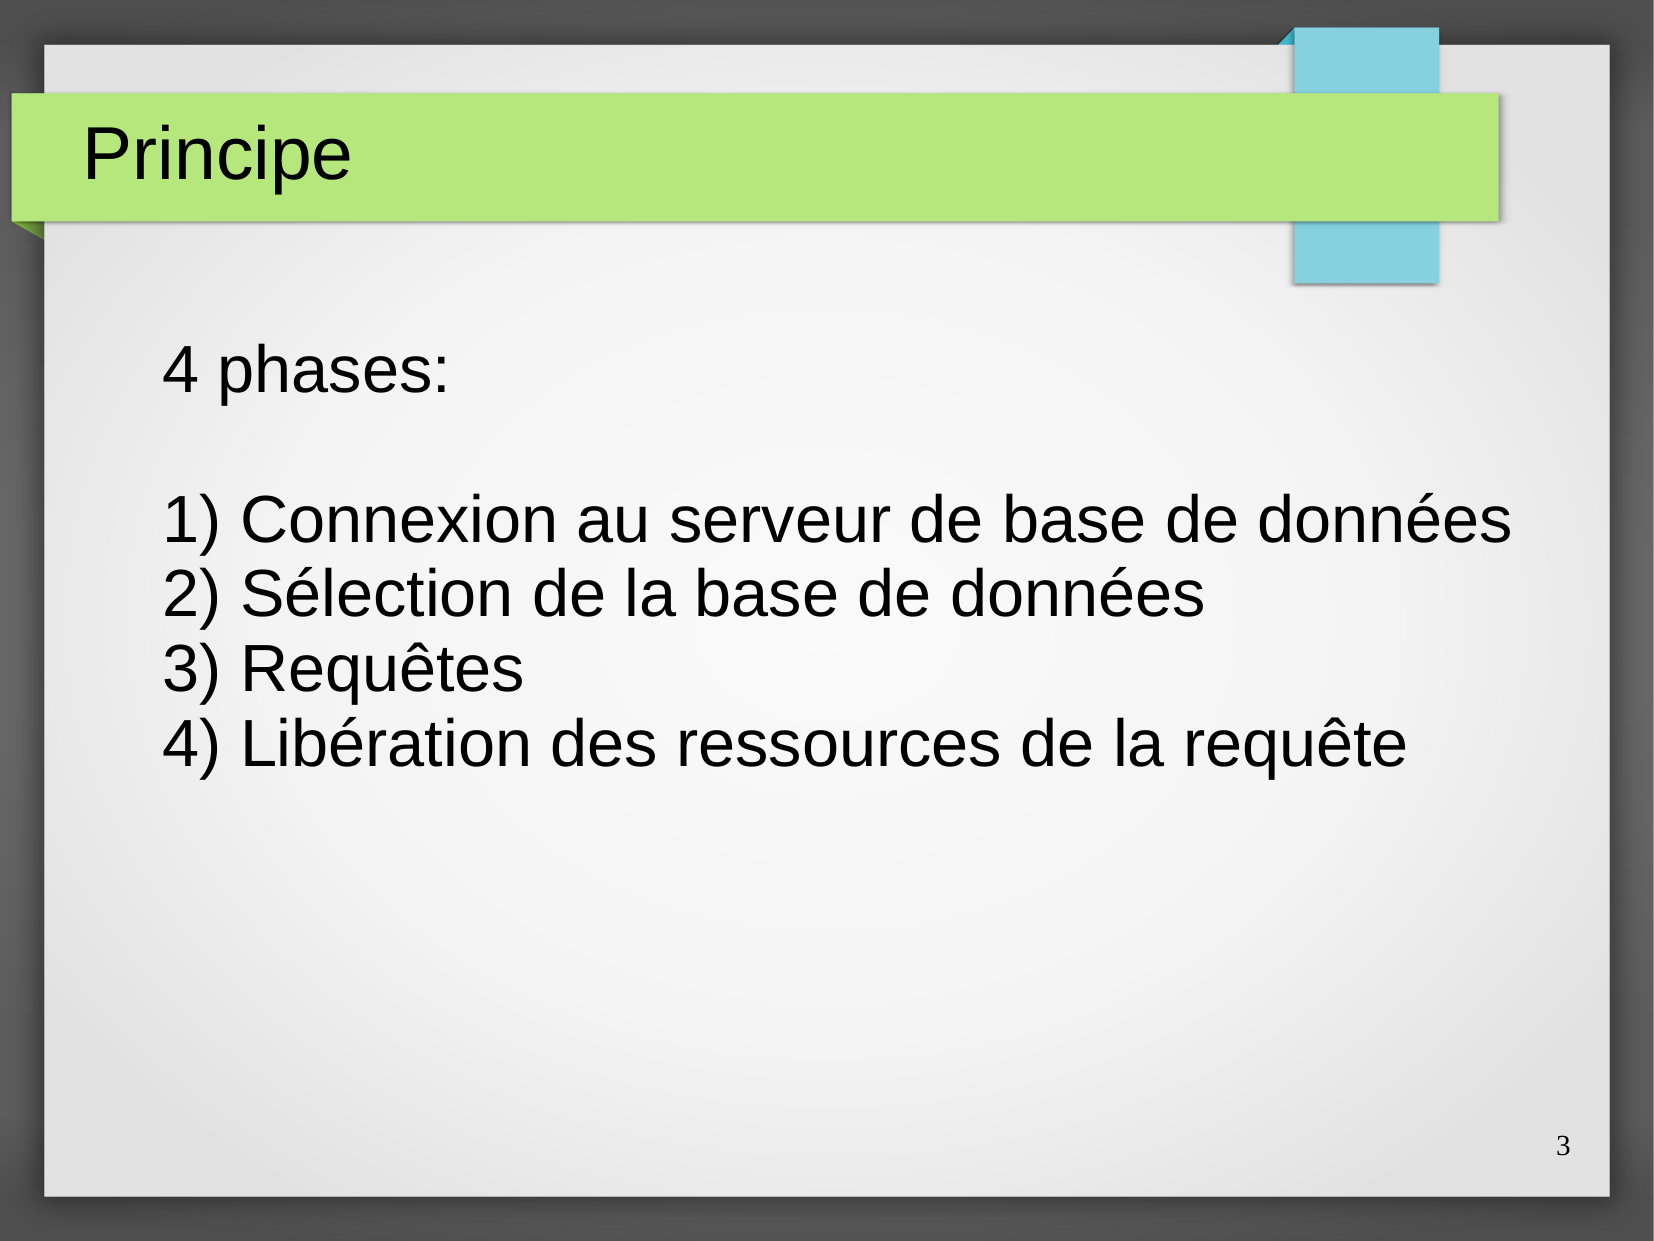

# Principe
4 phases:
 Connexion au serveur de base de données
 Sélection de la base de données
 Requêtes
 Libération des ressources de la requête
3